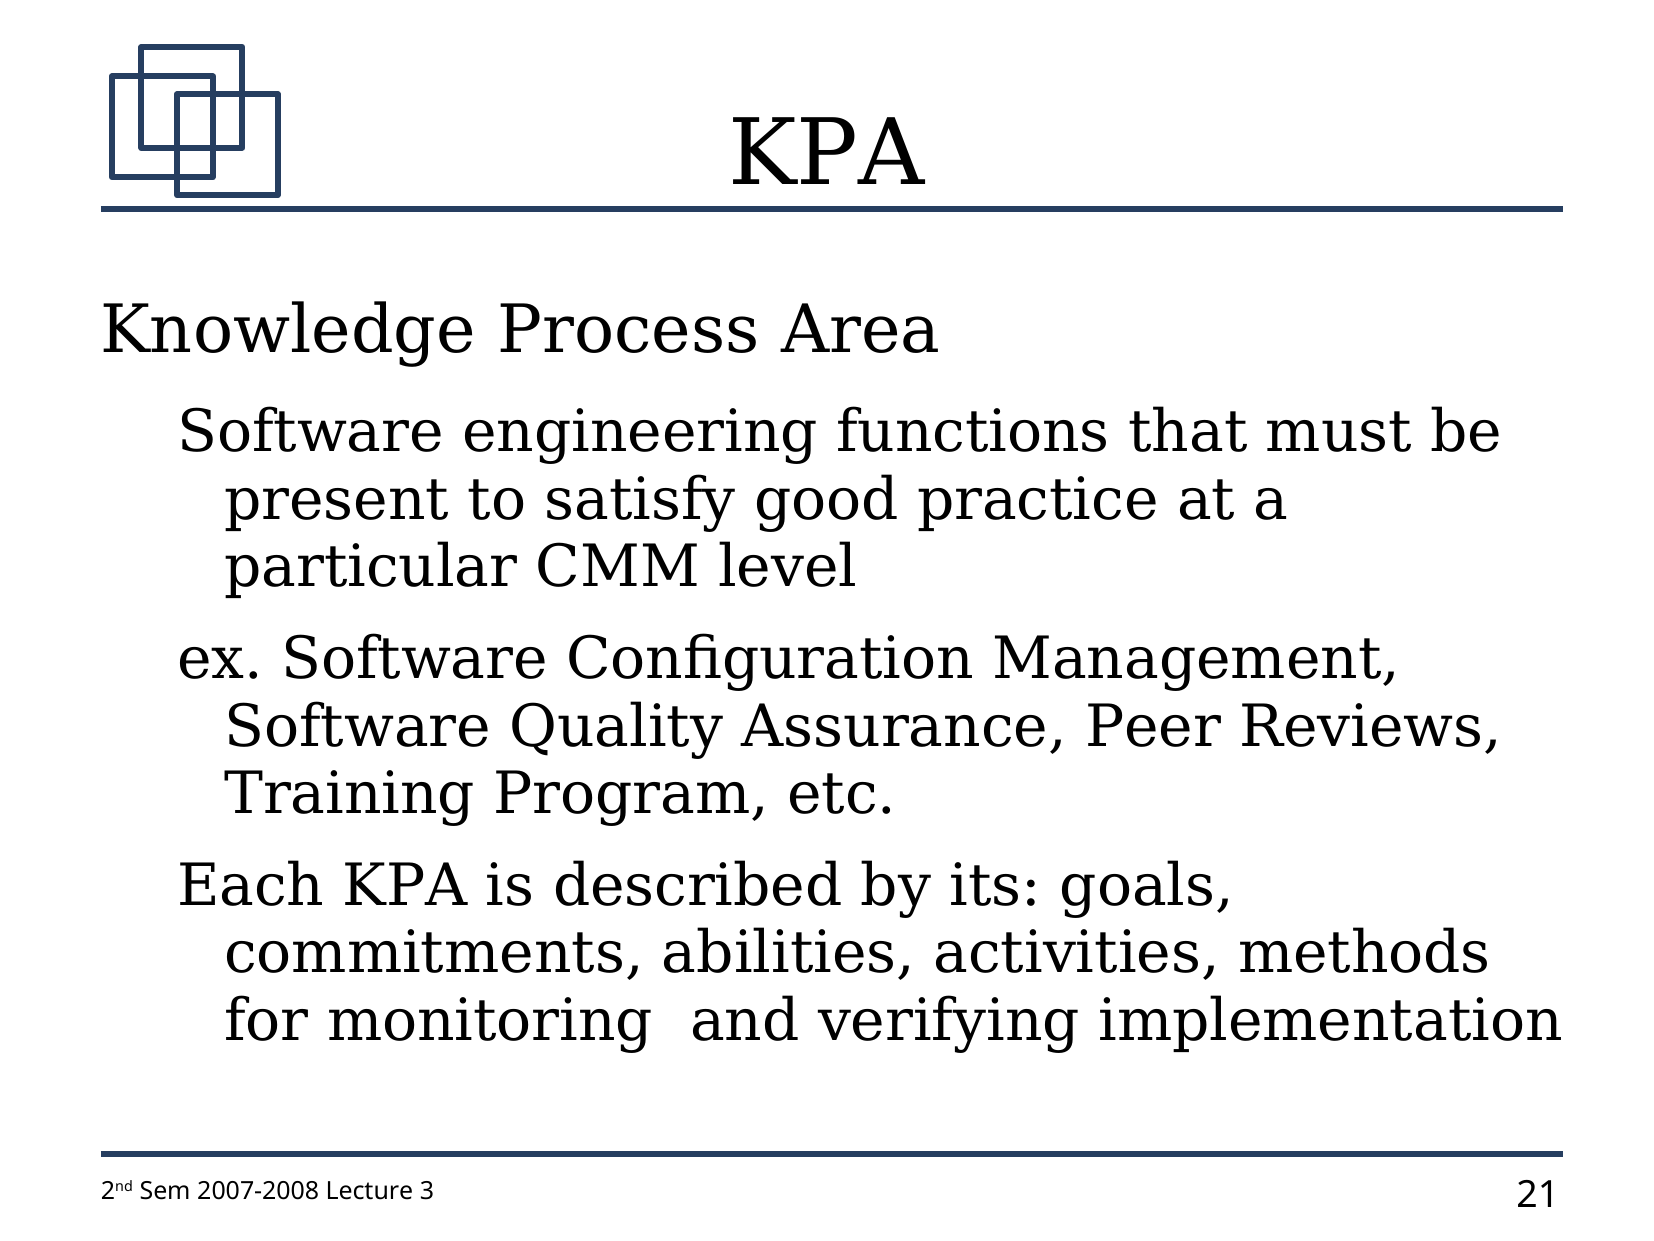

# KPA
Knowledge Process Area
Software engineering functions that must be present to satisfy good practice at a particular CMM level
ex. Software Configuration Management, Software Quality Assurance, Peer Reviews, Training Program, etc.
Each KPA is described by its: goals, commitments, abilities, activities, methods for monitoring and verifying implementation